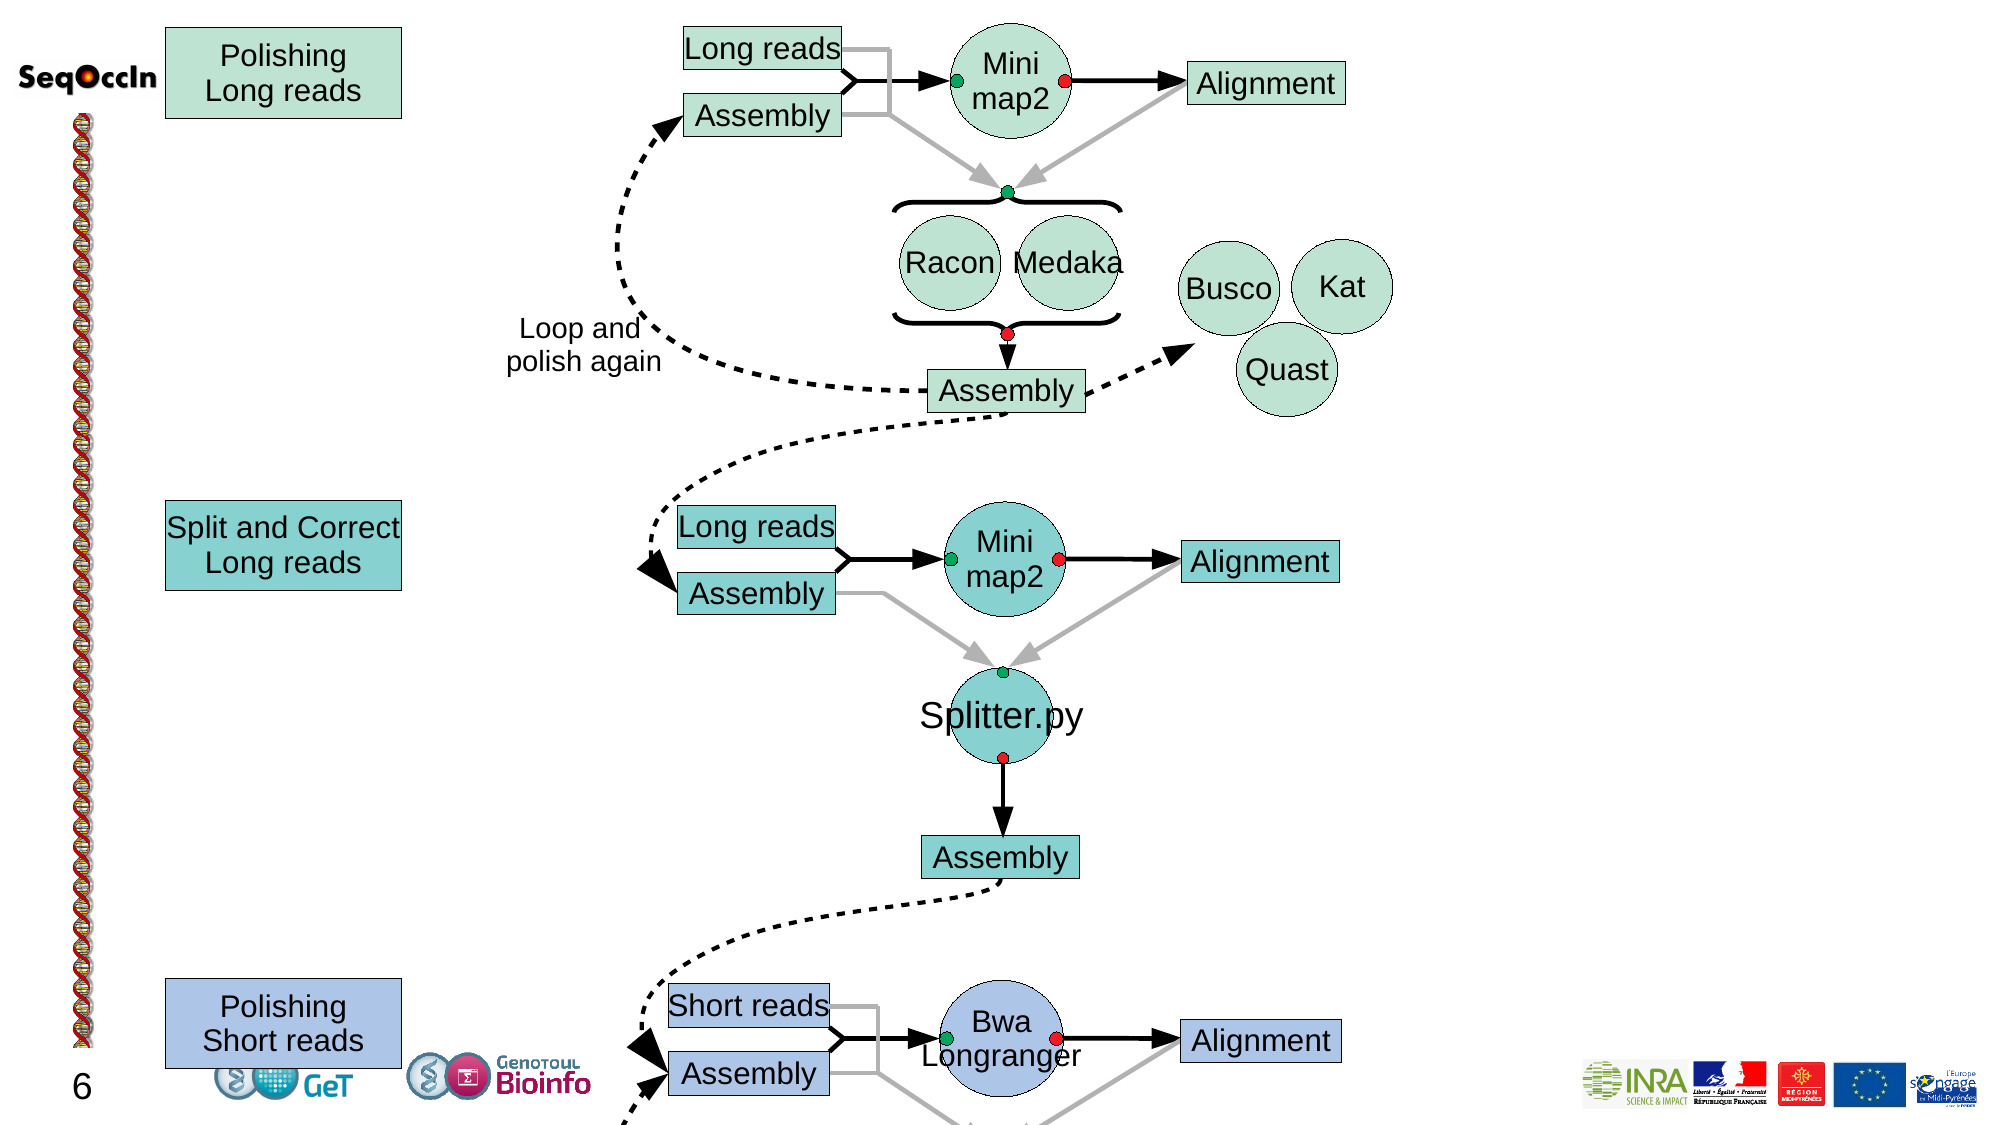

Mini
map2
Long reads
Polishing
Long reads
Alignment
Assembly
Racon
Medaka
Kat
Busco
Loop and
polish again
Quast
Assembly
Split and Correct
Long reads
Mini
map2
Long reads
Alignment
Assembly
Splitter.py
Assembly
Polishing
Short reads
Bwa
Longranger
Short reads
Alignment
Assembly
Pilon
FreeBayes
VCFTools
Kat
Busco
Loop and
polish again
Quast
Assembly